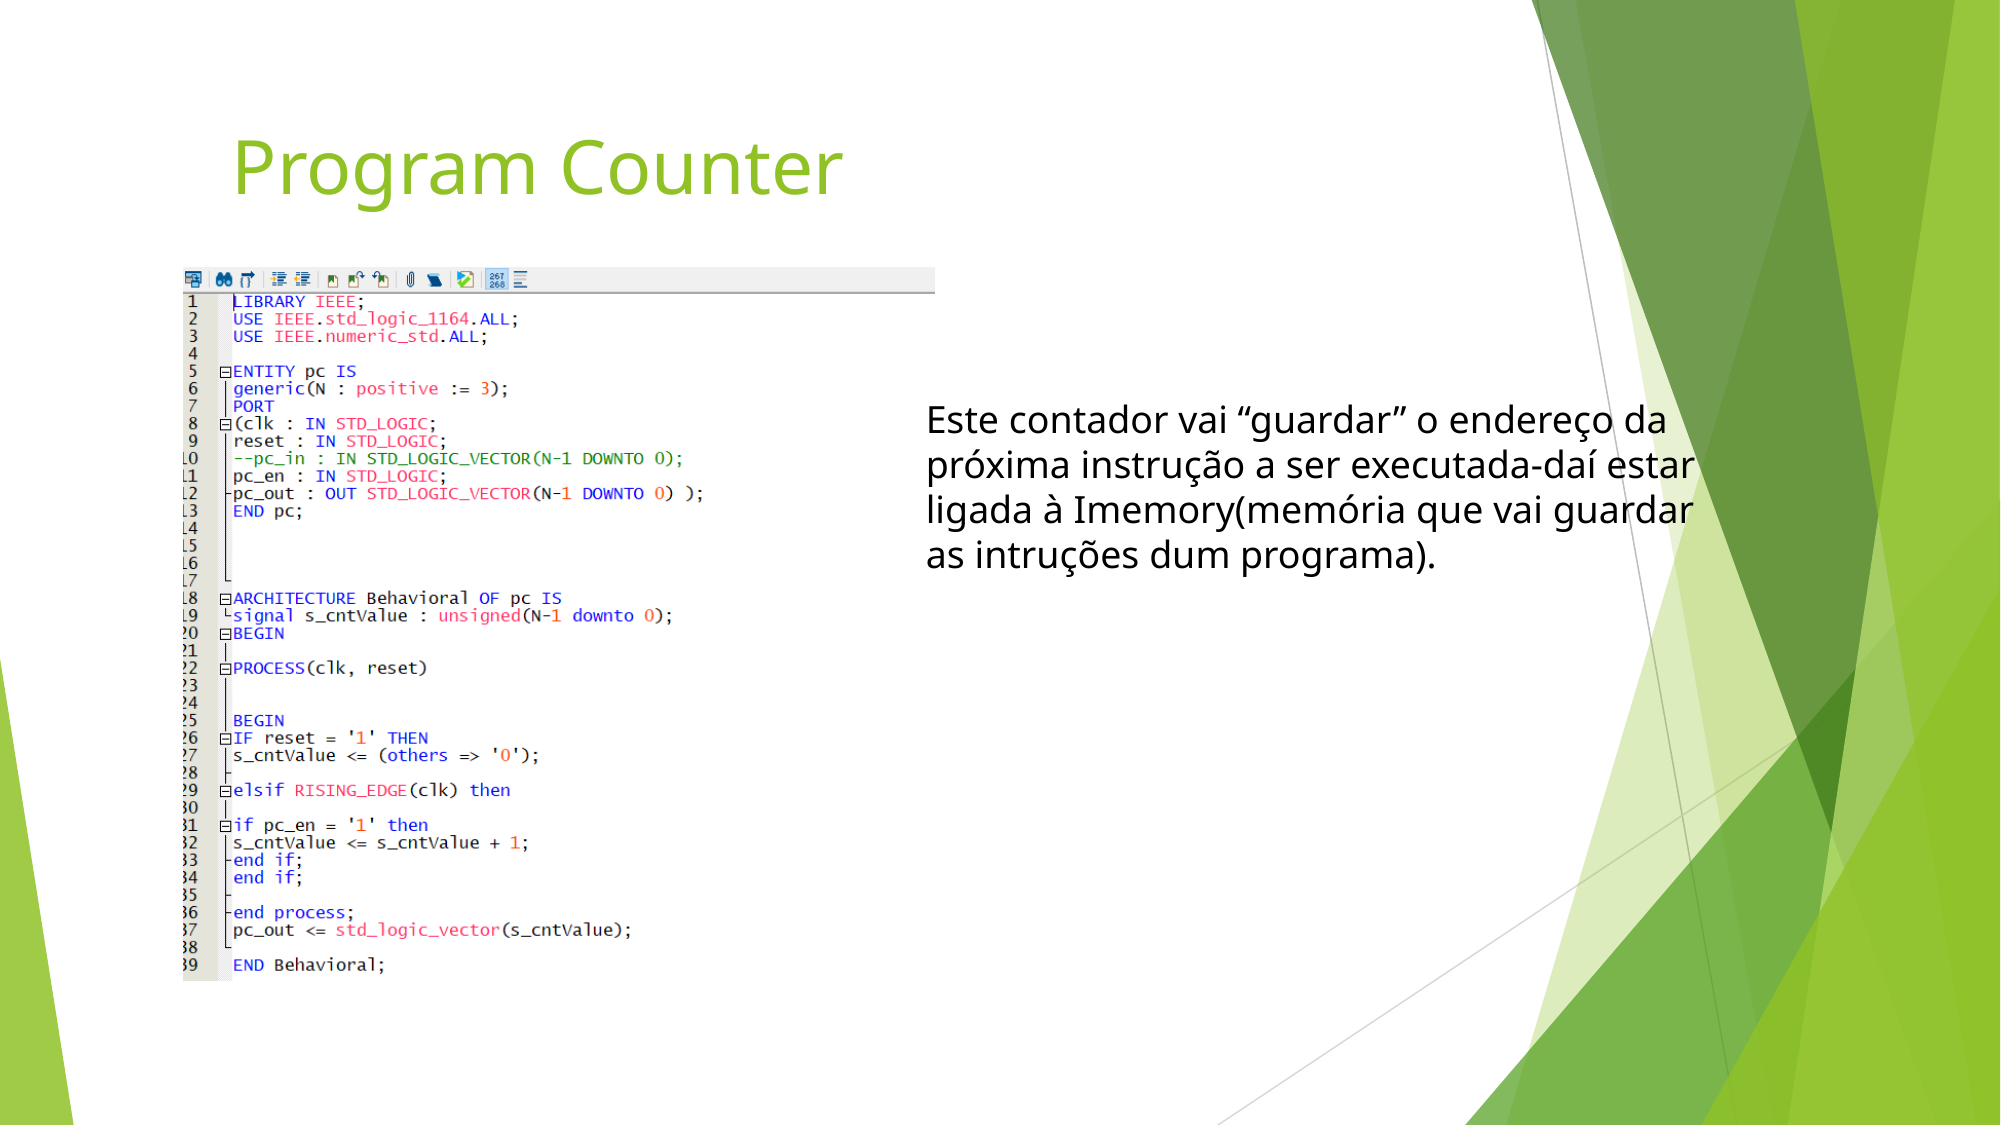

# Program Counter
Este contador vai “guardar” o endereço da próxima instrução a ser executada-daí estar ligada à Imemory(memória que vai guardar as intruções dum programa).